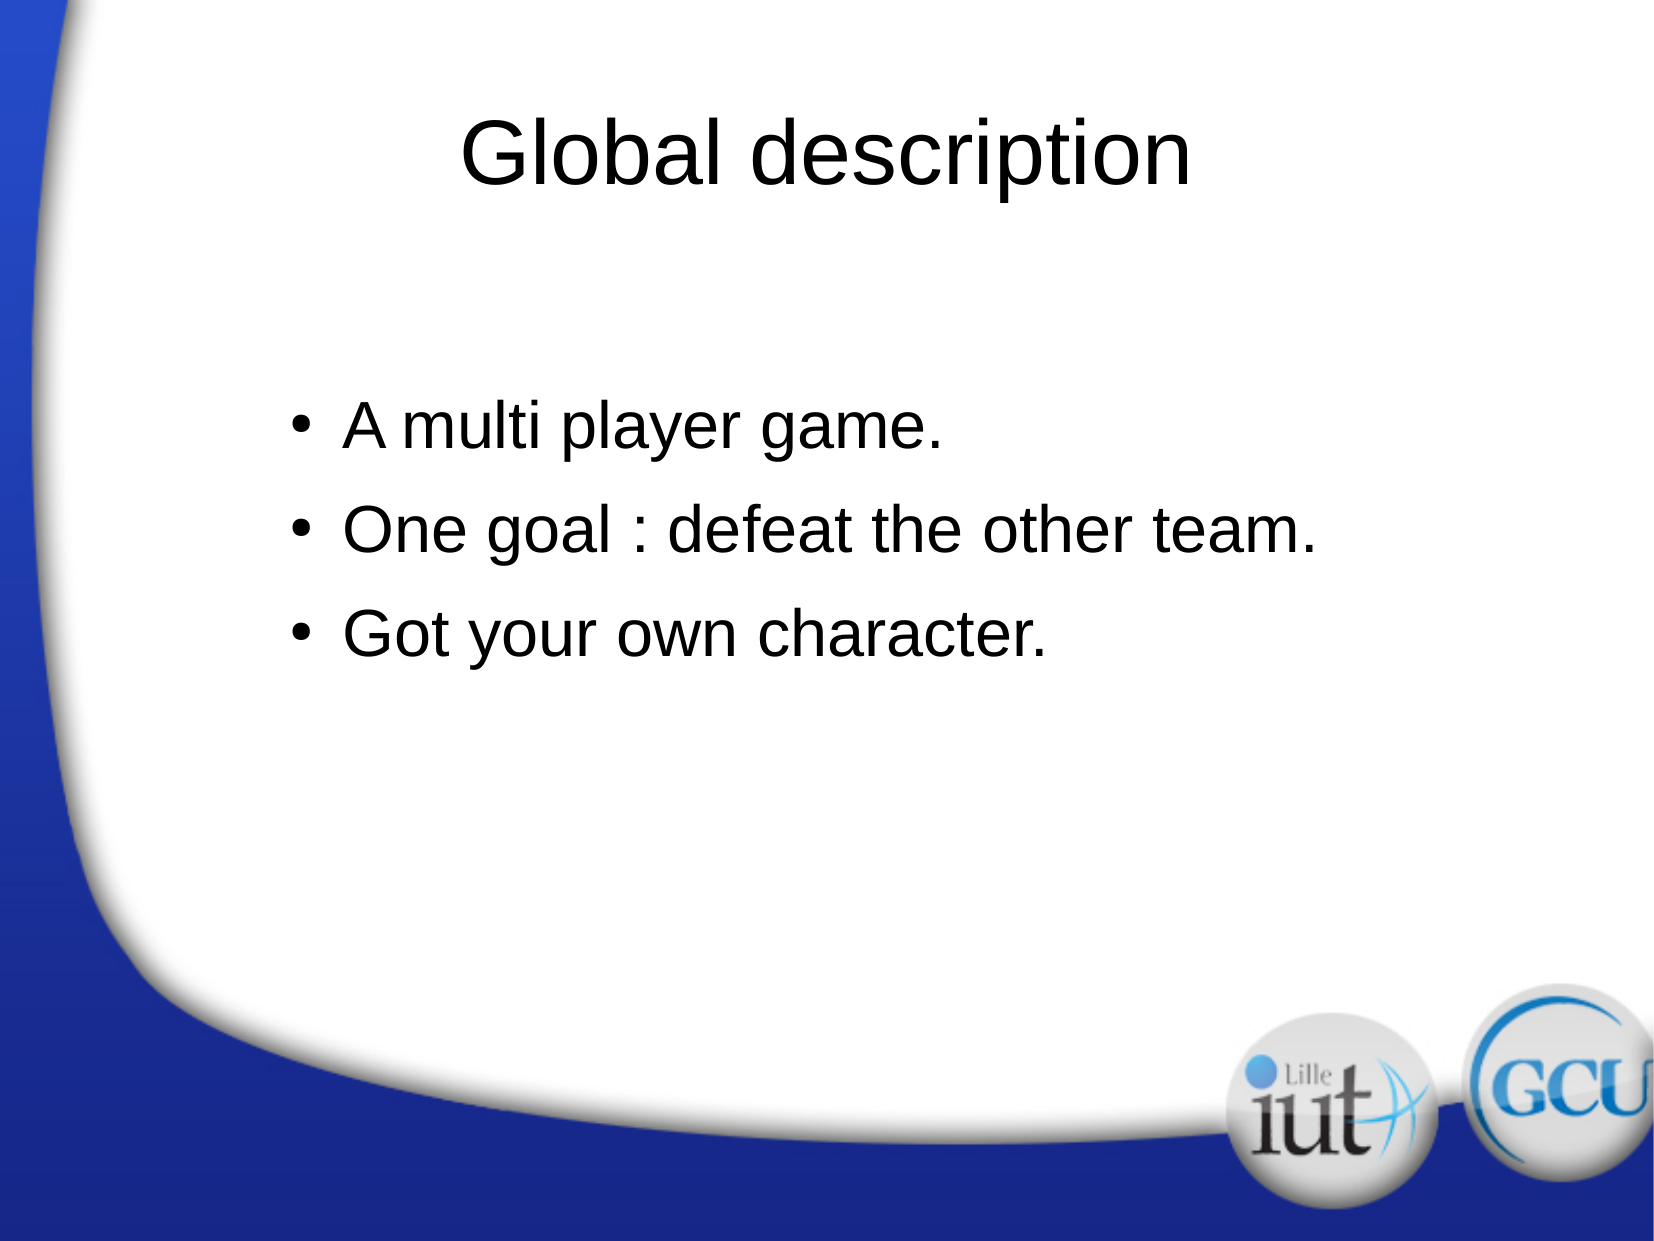

# Global description
A multi player game.
One goal : defeat the other team.
Got your own character.